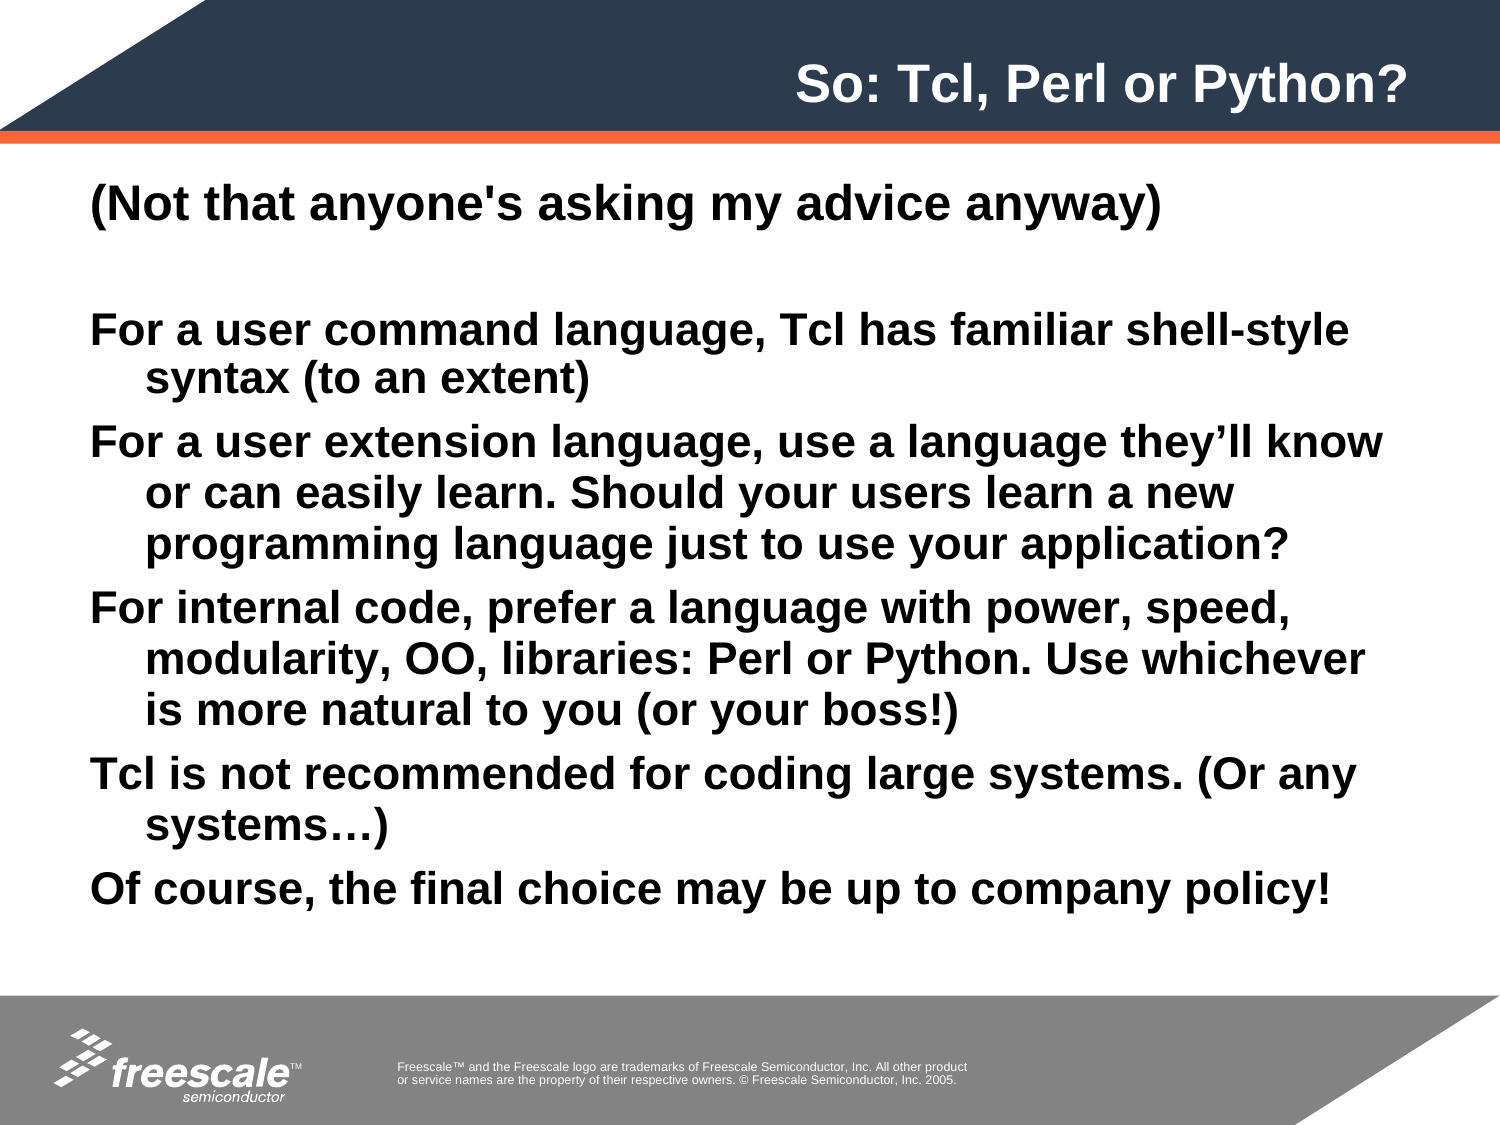

# So: Tcl, Perl or Python?
(Not that anyone's asking my advice anyway)
For a user command language, Tcl has familiar shell-style syntax (to an extent)
For a user extension language, use a language they’ll know or can easily learn. Should your users learn a new programming language just to use your application?
For internal code, prefer a language with power, speed, modularity, OO, libraries: Perl or Python. Use whichever is more natural to you (or your boss!)
Tcl is not recommended for coding large systems. (Or any systems…)
Of course, the final choice may be up to company policy!